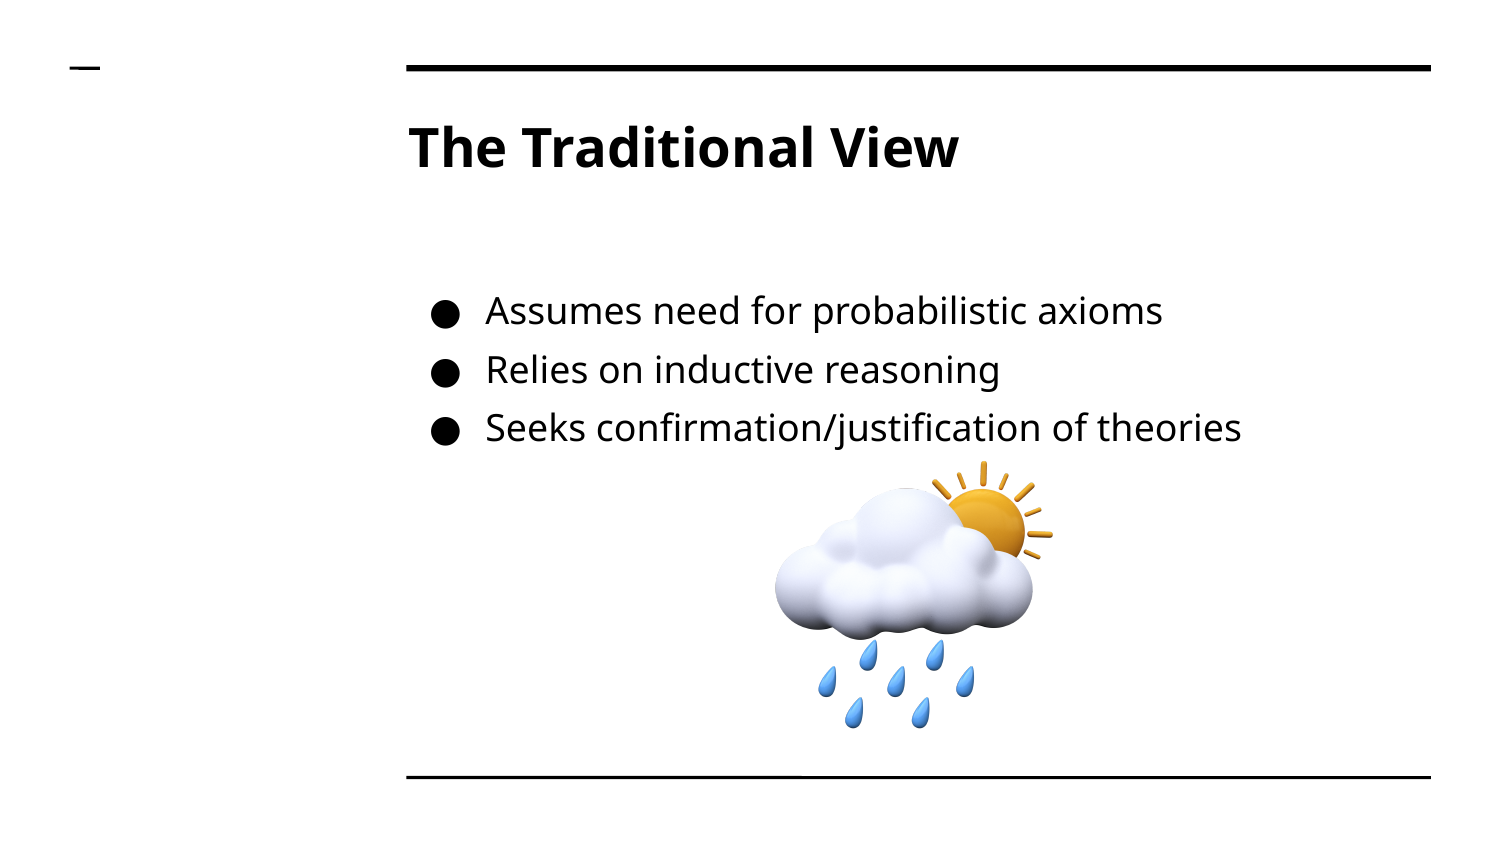

# The Traditional View
Assumes need for probabilistic axioms
Relies on inductive reasoning
Seeks confirmation/justification of theories